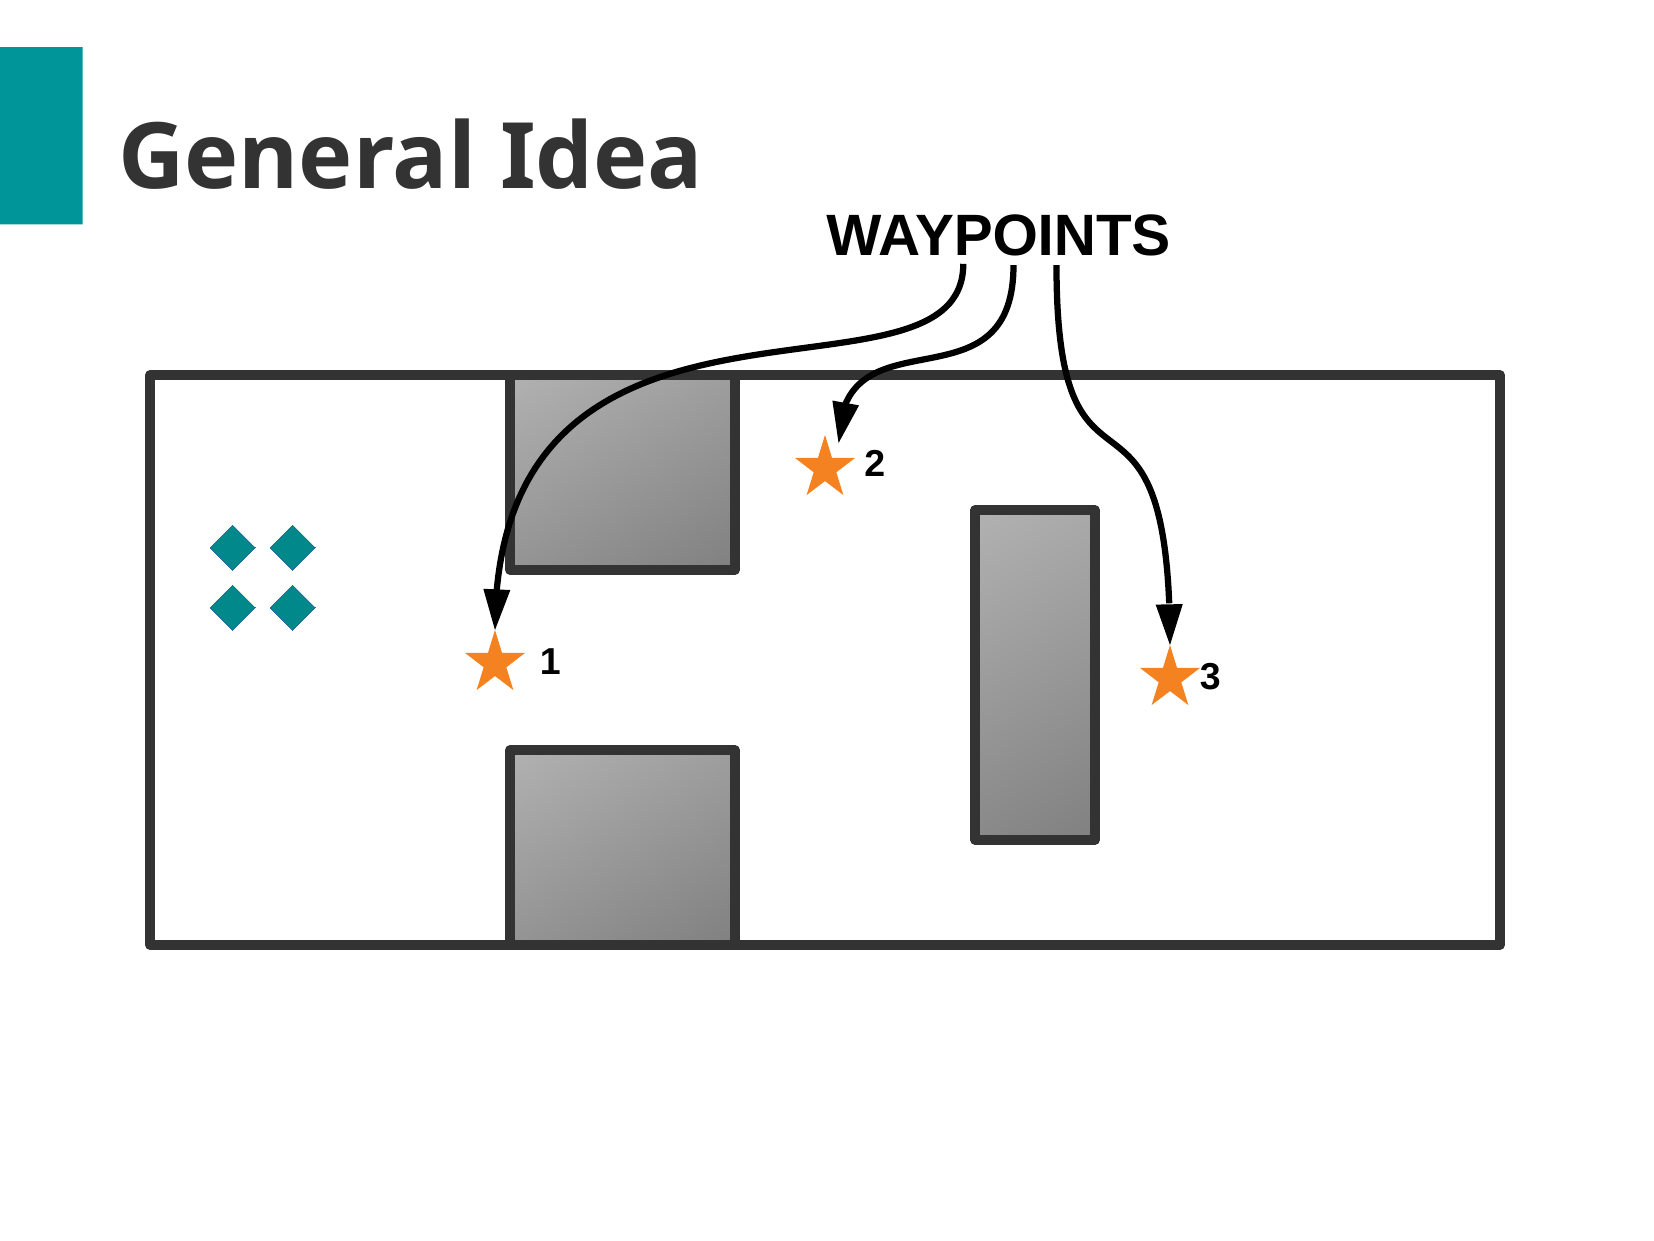

# General Idea
WAYPOINTS
2
1
3